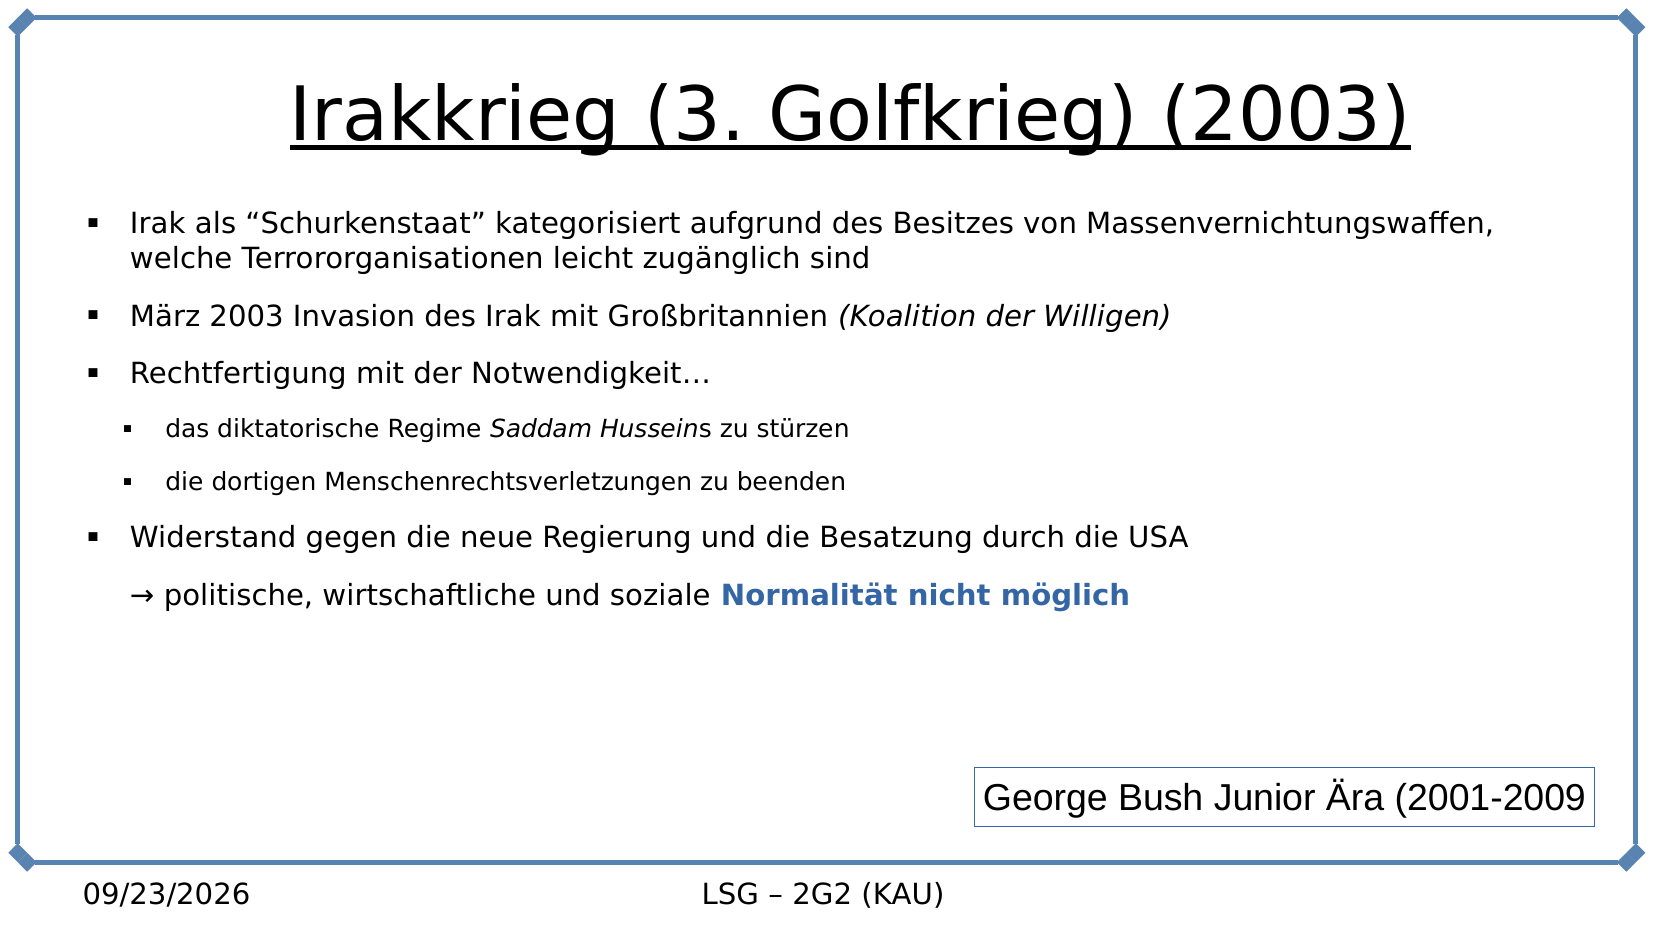

# Irakkrieg (3. Golfkrieg) (2003)
Irak als “Schurkenstaat” kategorisiert aufgrund des Besitzes von Massenvernichtungswaffen, welche Terrororganisationen leicht zugänglich sind
März 2003 Invasion des Irak mit Großbritannien (Koalition der Willigen)
Rechtfertigung mit der Notwendigkeit…
das diktatorische Regime Saddam Husseins zu stürzen
die dortigen Menschenrechtsverletzungen zu beenden
Widerstand gegen die neue Regierung und die Besatzung durch die USA
→ politische, wirtschaftliche und soziale Normalität nicht möglich
George Bush Junior Ära (2001-2009